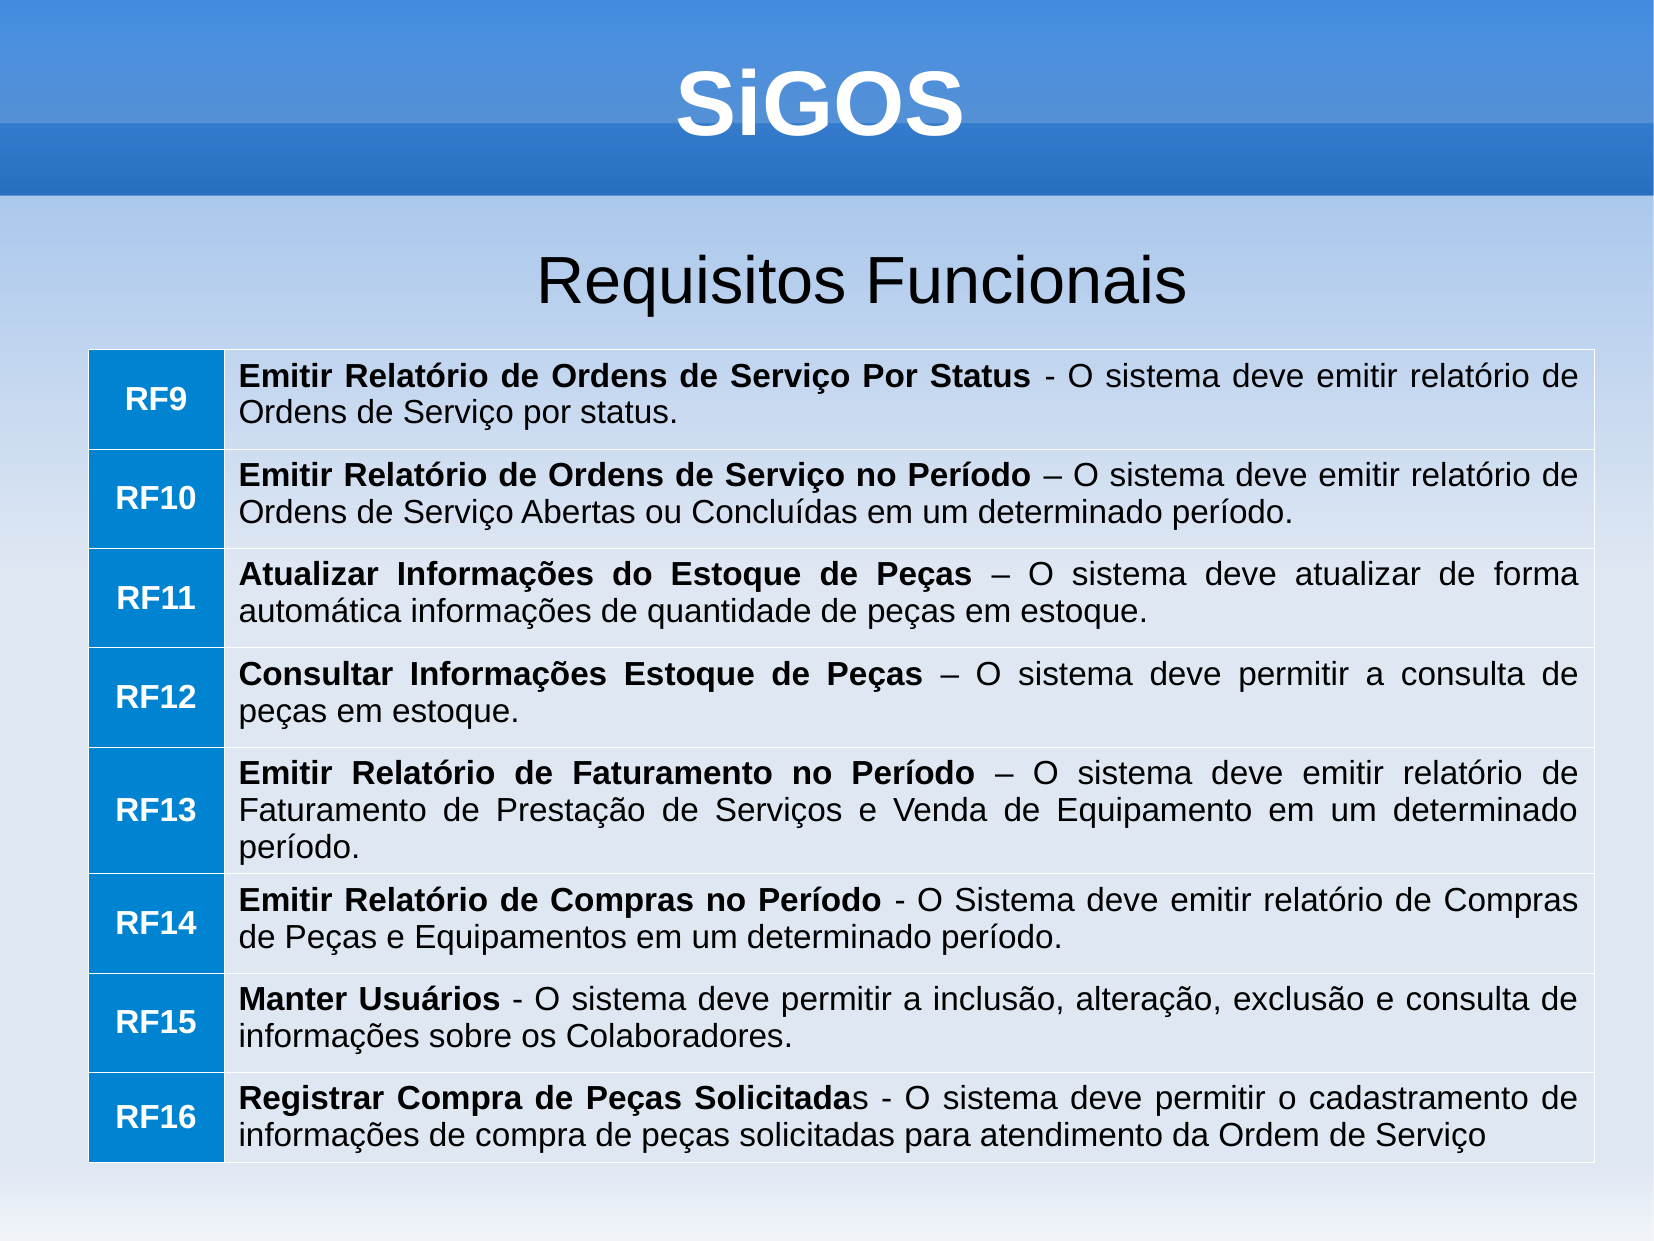

# SiGOS
Requisitos Funcionais
| RF9 | Emitir Relatório de Ordens de Serviço Por Status - O sistema deve emitir relatório de Ordens de Serviço por status. |
| --- | --- |
| RF10 | Emitir Relatório de Ordens de Serviço no Período – O sistema deve emitir relatório de Ordens de Serviço Abertas ou Concluídas em um determinado período. |
| RF11 | Atualizar Informações do Estoque de Peças – O sistema deve atualizar de forma automática informações de quantidade de peças em estoque. |
| RF12 | Consultar Informações Estoque de Peças – O sistema deve permitir a consulta de peças em estoque. |
| RF13 | Emitir Relatório de Faturamento no Período – O sistema deve emitir relatório de Faturamento de Prestação de Serviços e Venda de Equipamento em um determinado período. |
| RF14 | Emitir Relatório de Compras no Período - O Sistema deve emitir relatório de Compras de Peças e Equipamentos em um determinado período. |
| RF15 | Manter Usuários - O sistema deve permitir a inclusão, alteração, exclusão e consulta de informações sobre os Colaboradores. |
| RF16 | Registrar Compra de Peças Solicitadas - O sistema deve permitir o cadastramento de informações de compra de peças solicitadas para atendimento da Ordem de Serviço |